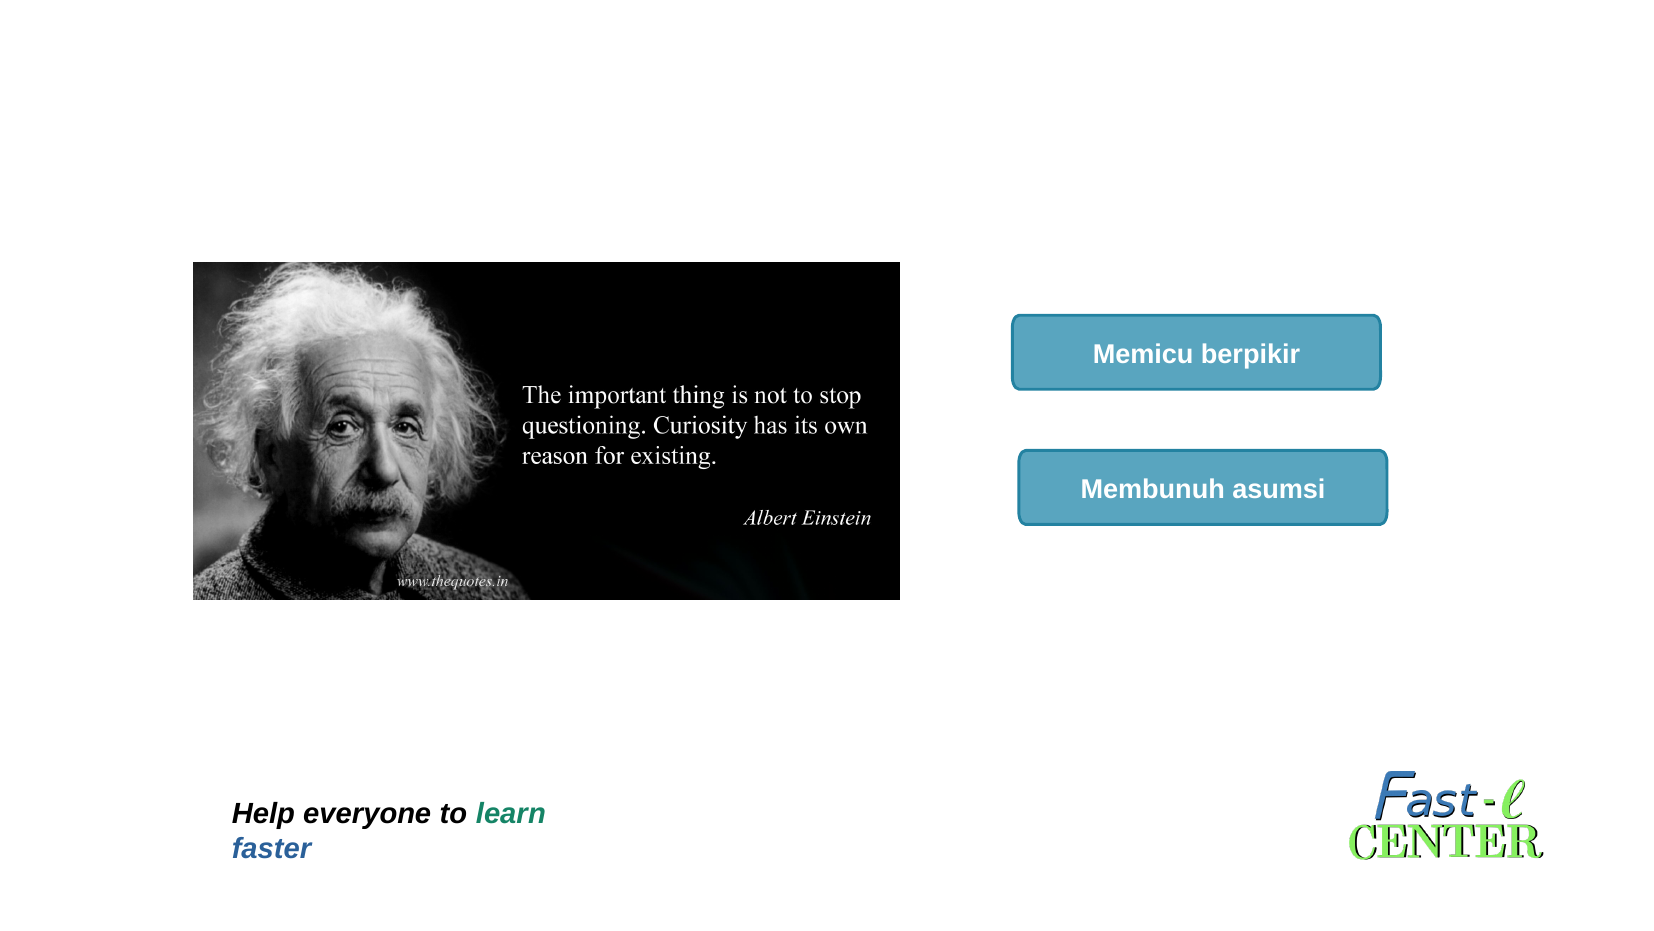

Memicu berpikir
Membunuh asumsi
Help everyone to learn faster